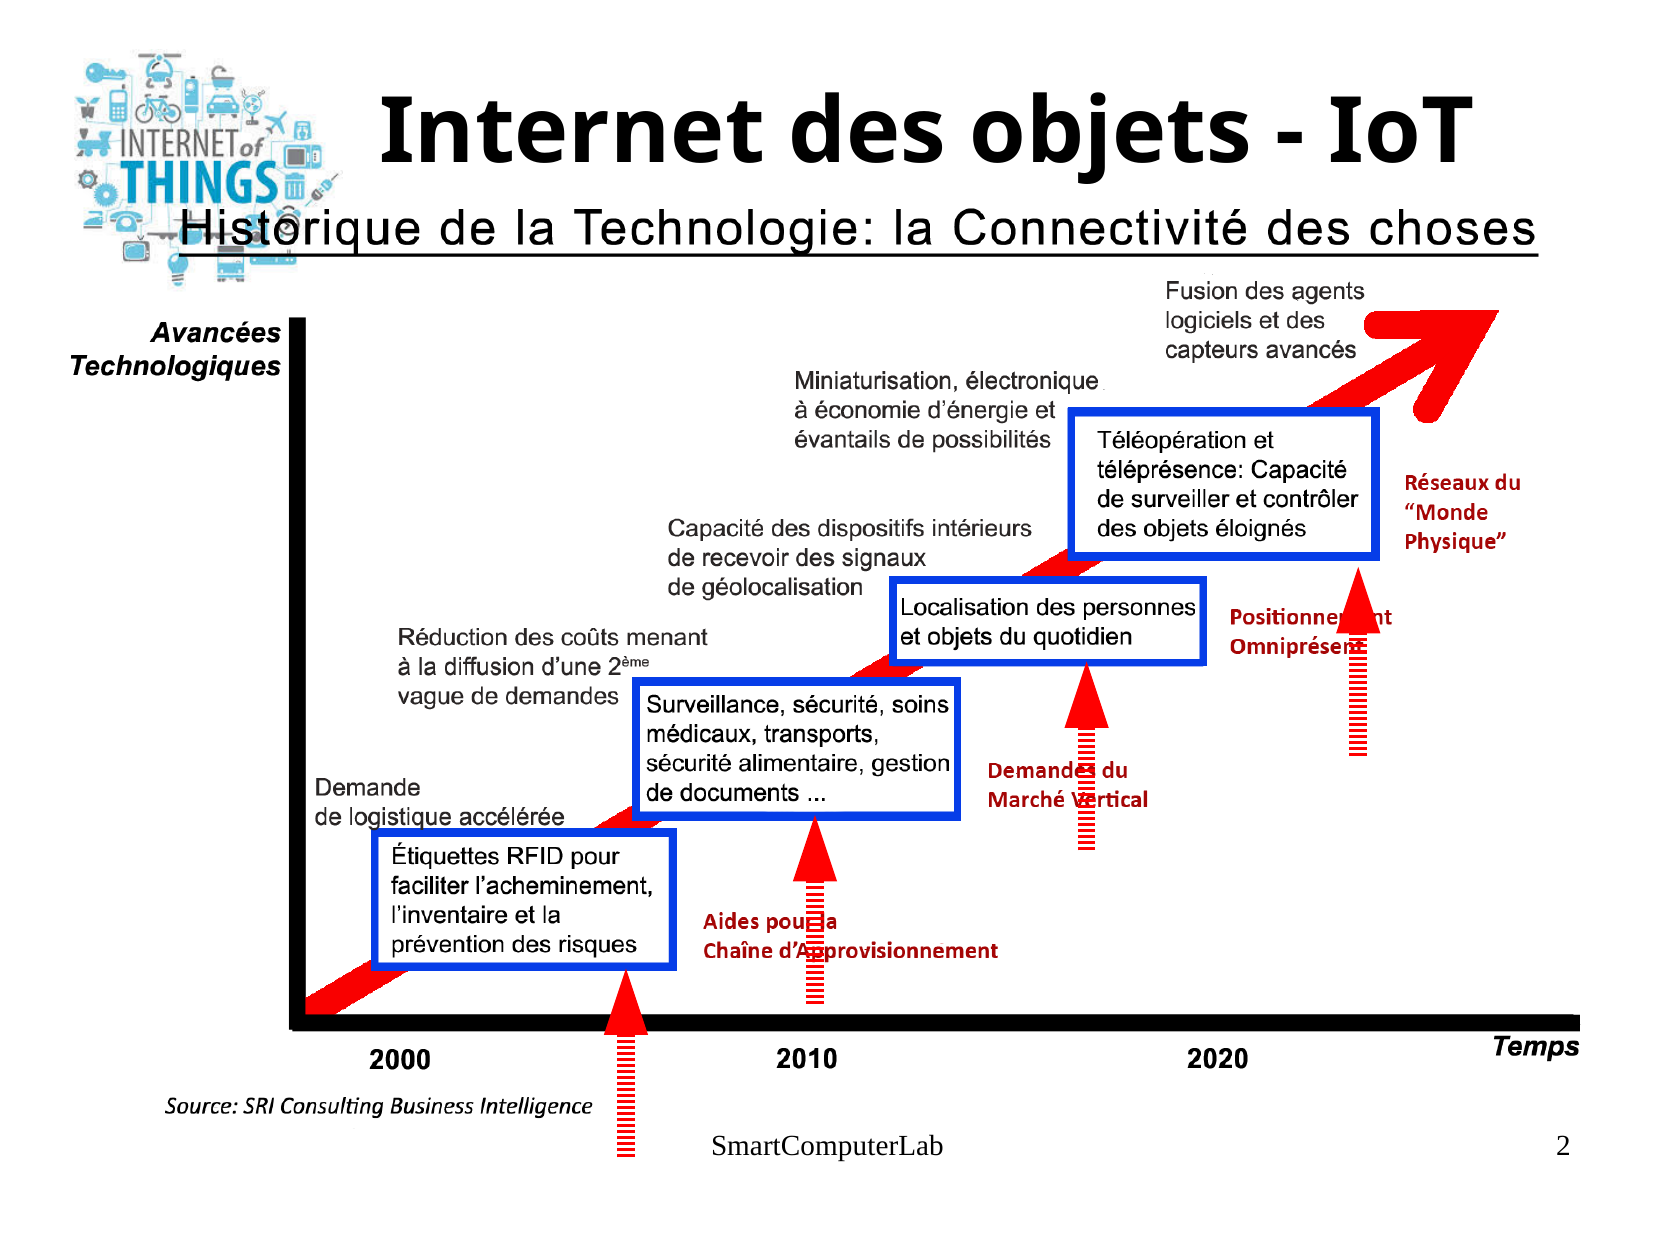

# Internet des objets - IoT
SmartComputerLab
2